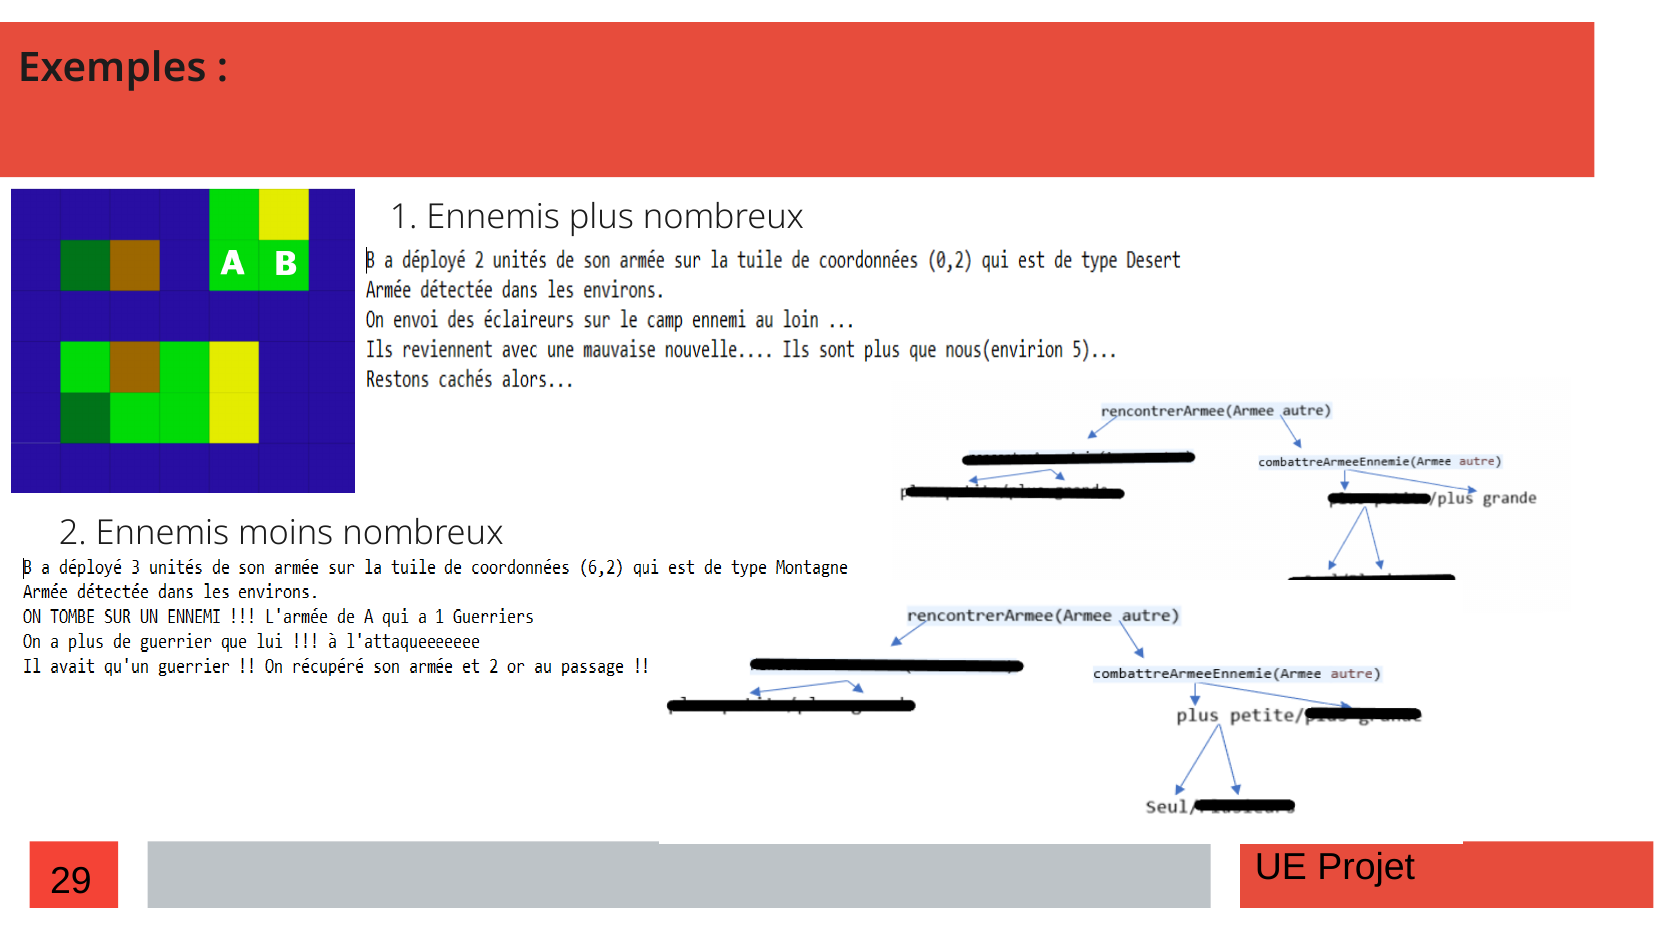

# Exemples :
1. Ennemis plus nombreux
2. Ennemis moins nombreux
UE Projet
29